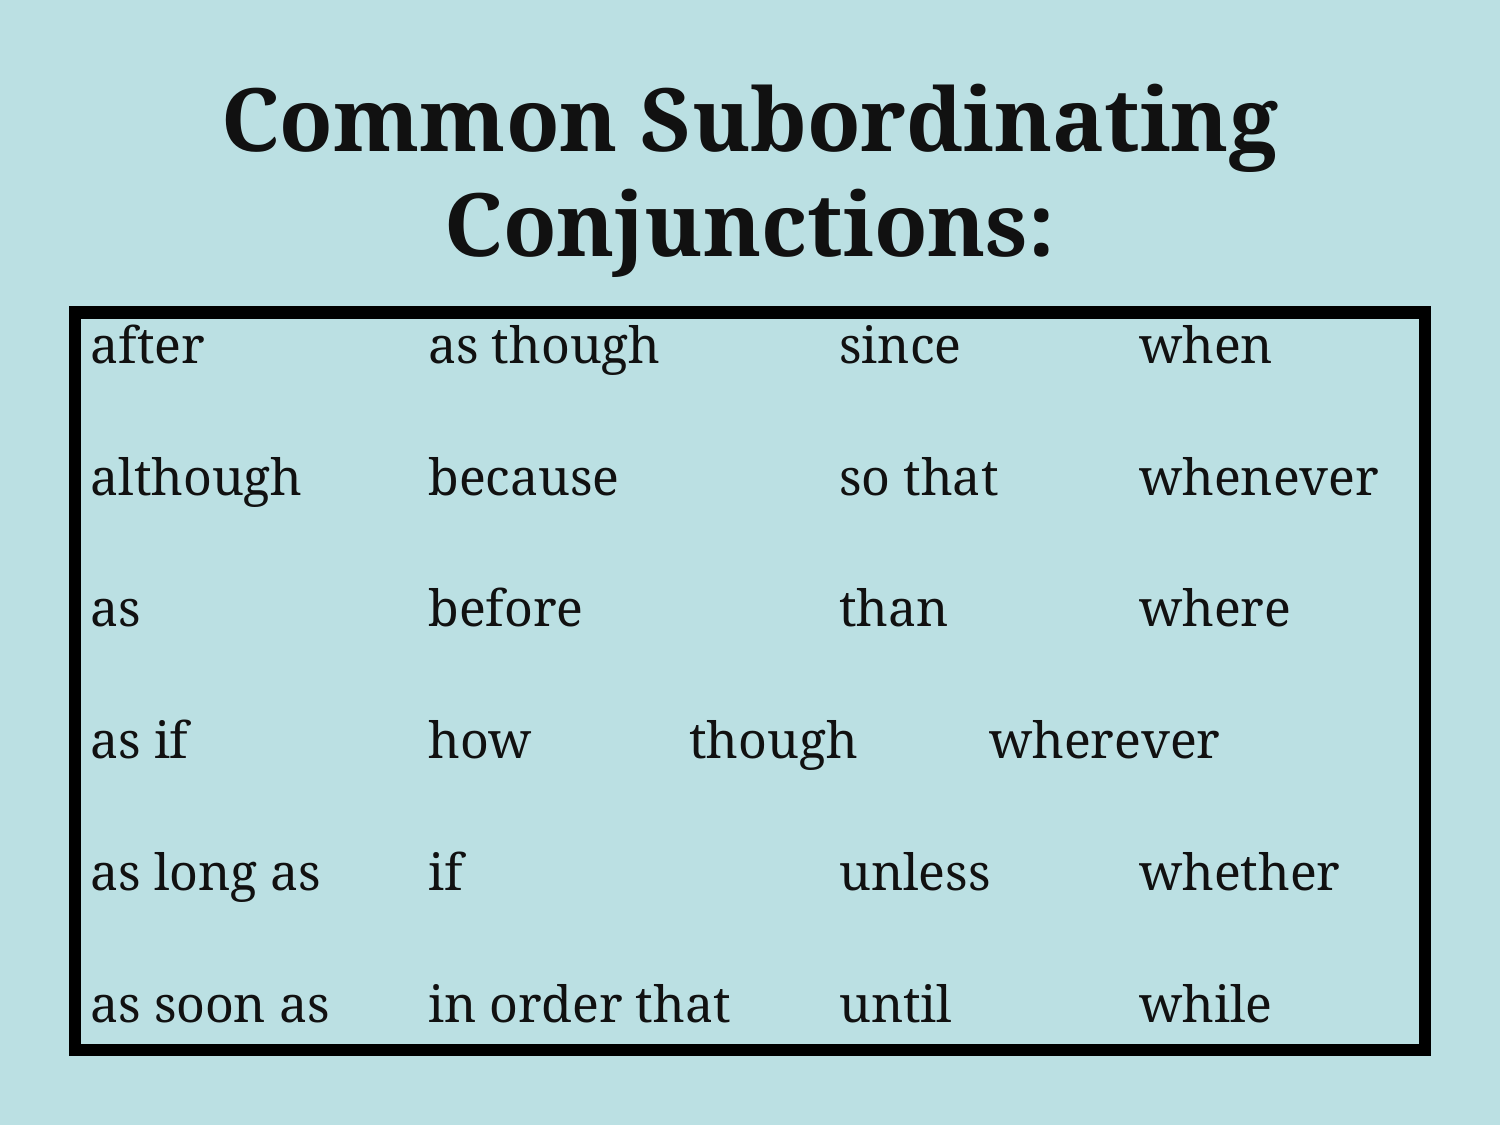

Common Subordinating Conjunctions:
after		 as though		since		when
although	 because		so that	whenever
as		 	 before		than		where
as if		 how		though	wherever
as long as	 if			unless	whether
as soon as	 in order that	until		while